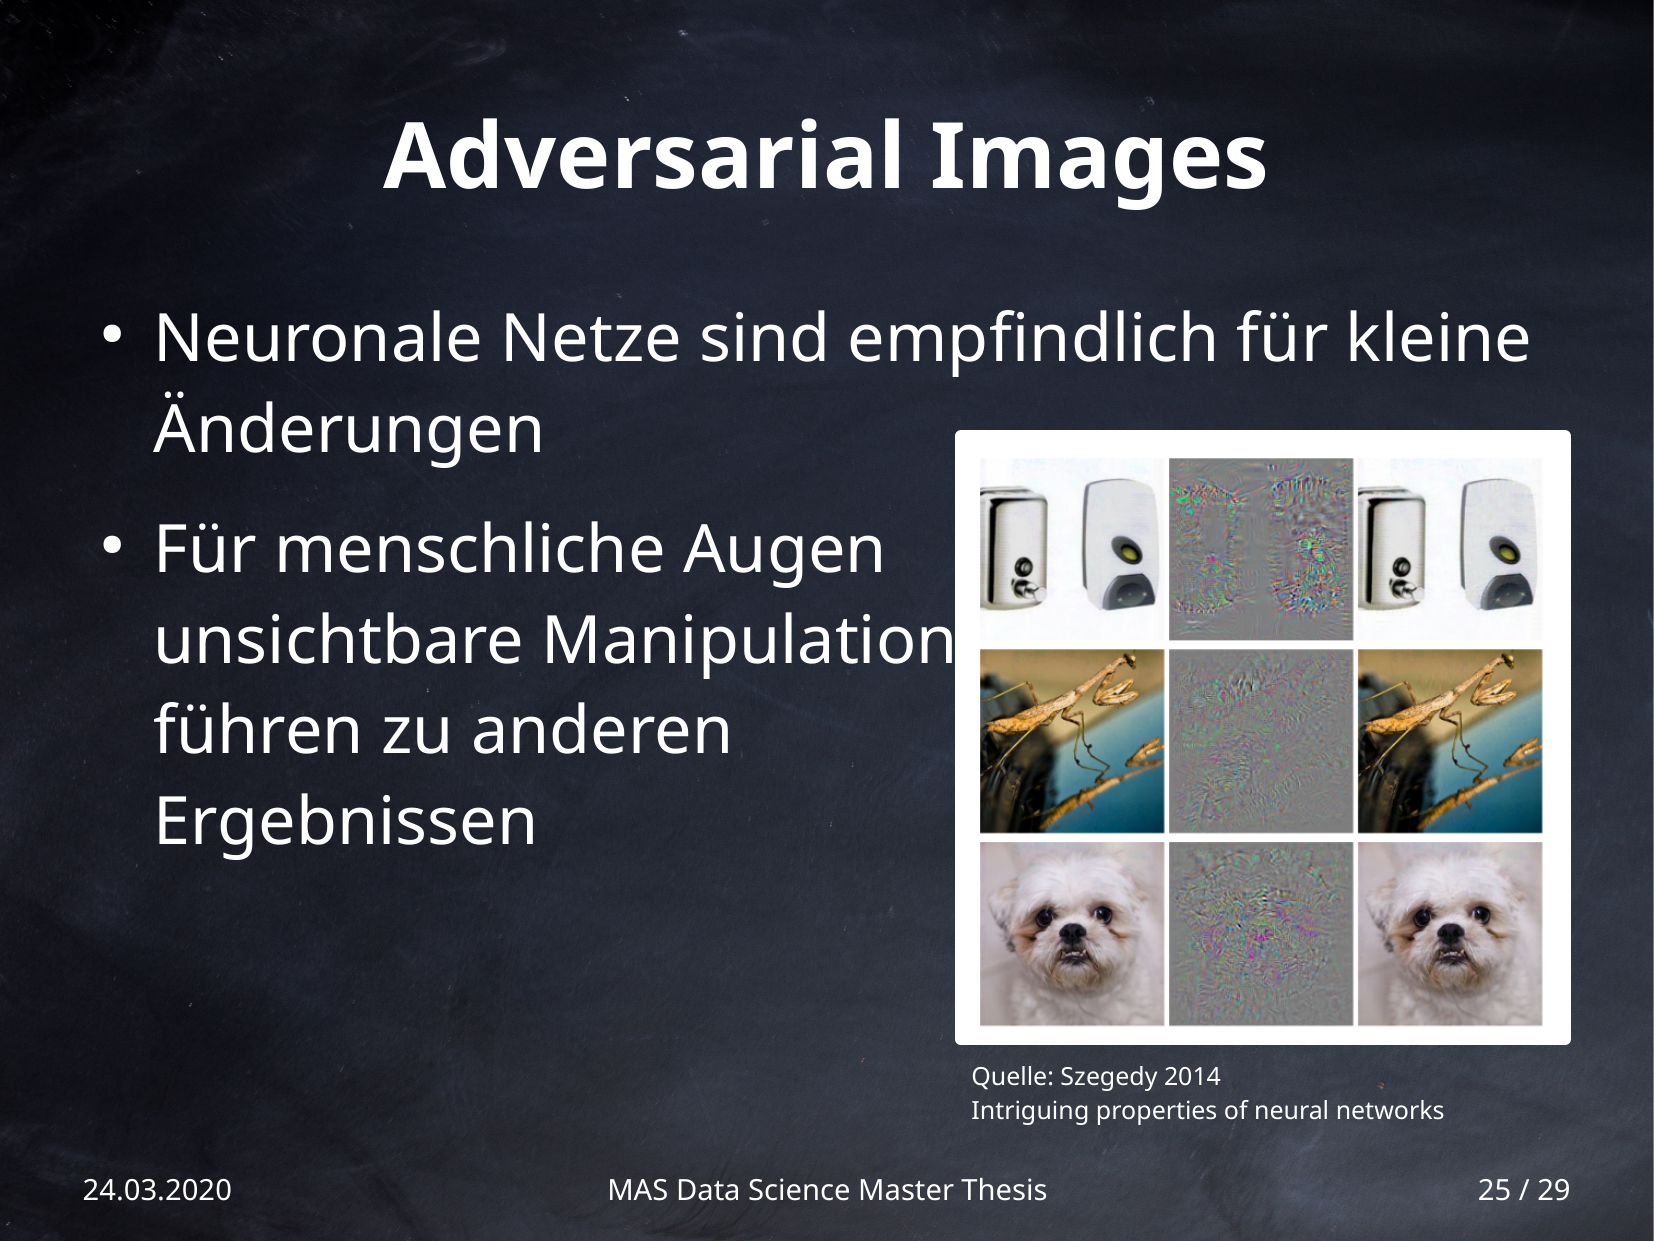

# Adversarial Images
Neuronale Netze sind empfindlich für kleine Änderungen
Für menschliche Augen
unsichtbare Manipulationen
führen zu anderen
Ergebnissen
Quelle: Szegedy 2014
Intriguing properties of neural networks
25